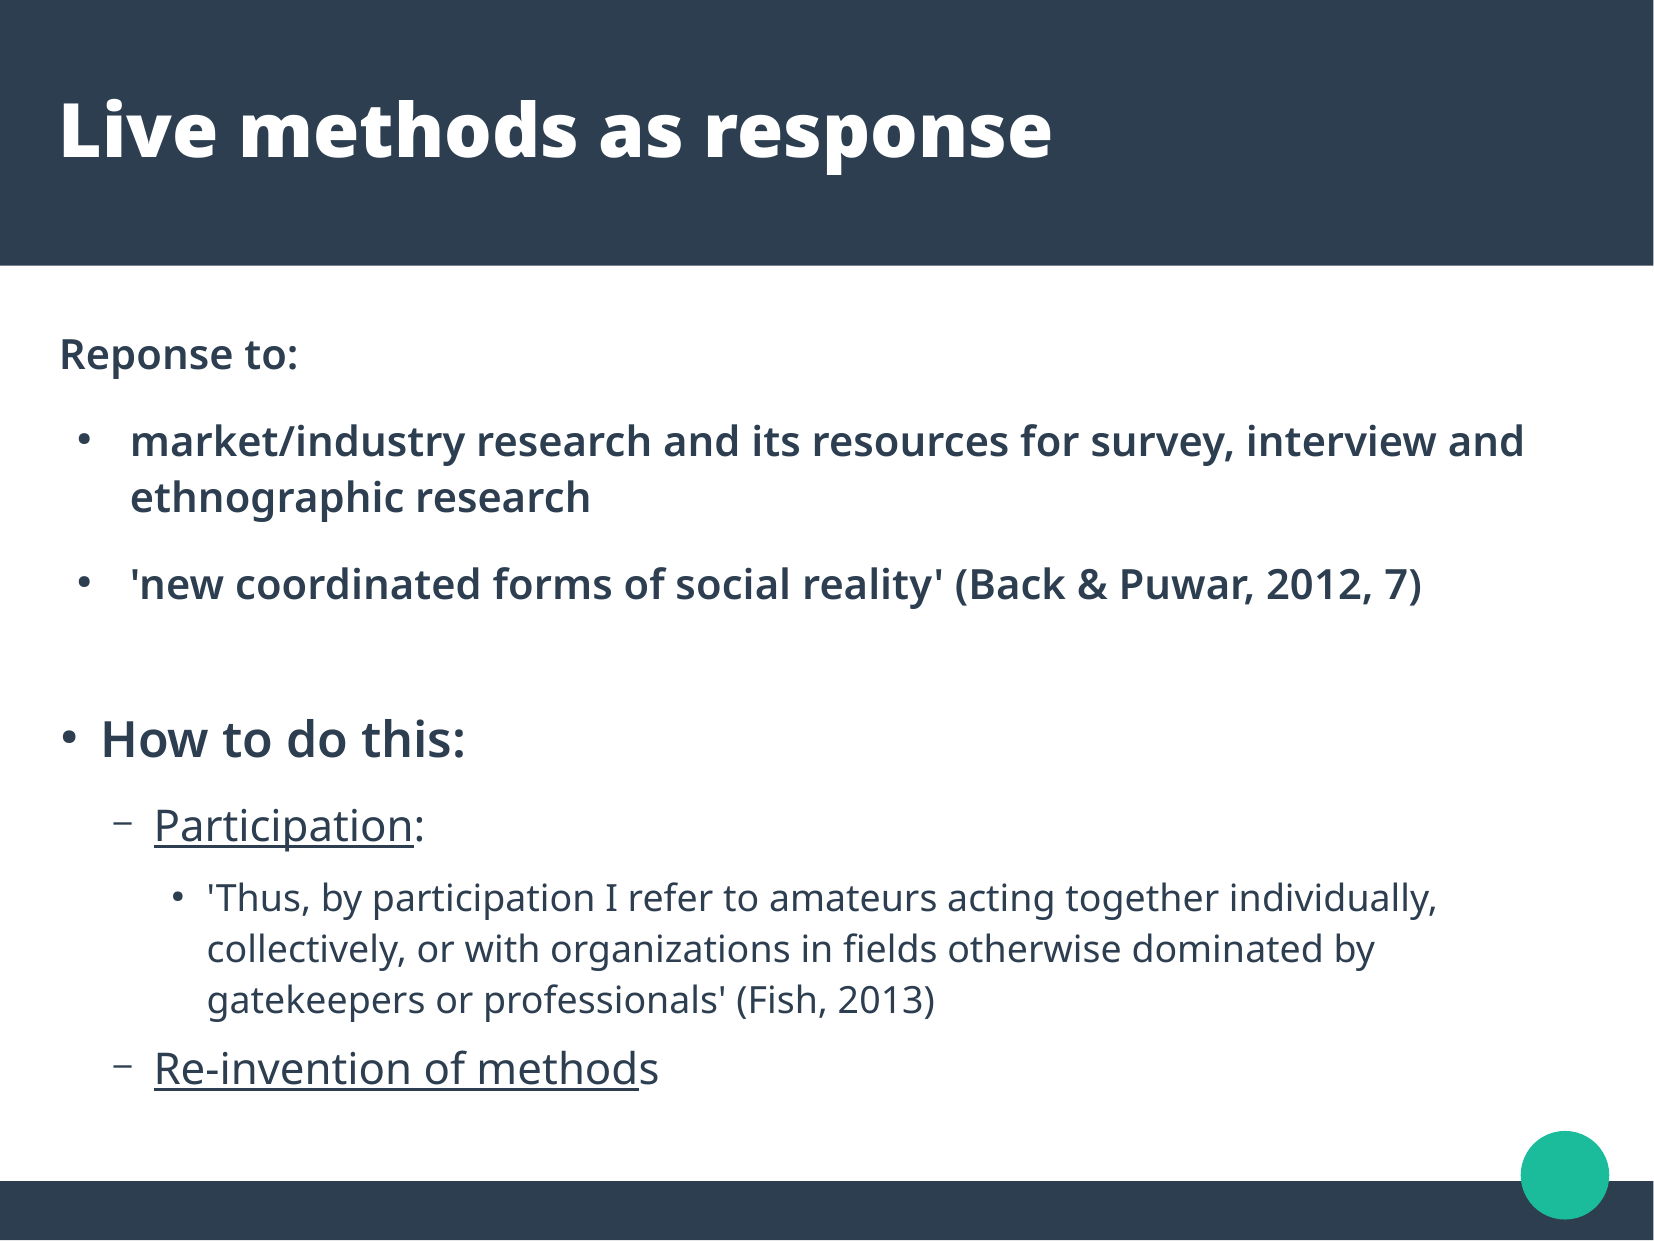

# Live methods as response
Reponse to:
market/industry research and its resources for survey, interview and ethnographic research
'new coordinated forms of social reality' (Back & Puwar, 2012, 7)
How to do this:
Participation:
'Thus, by participation I refer to amateurs acting together individually, collectively, or with organizations in fields otherwise dominated by gatekeepers or professionals' (Fish, 2013)
Re-invention of methods